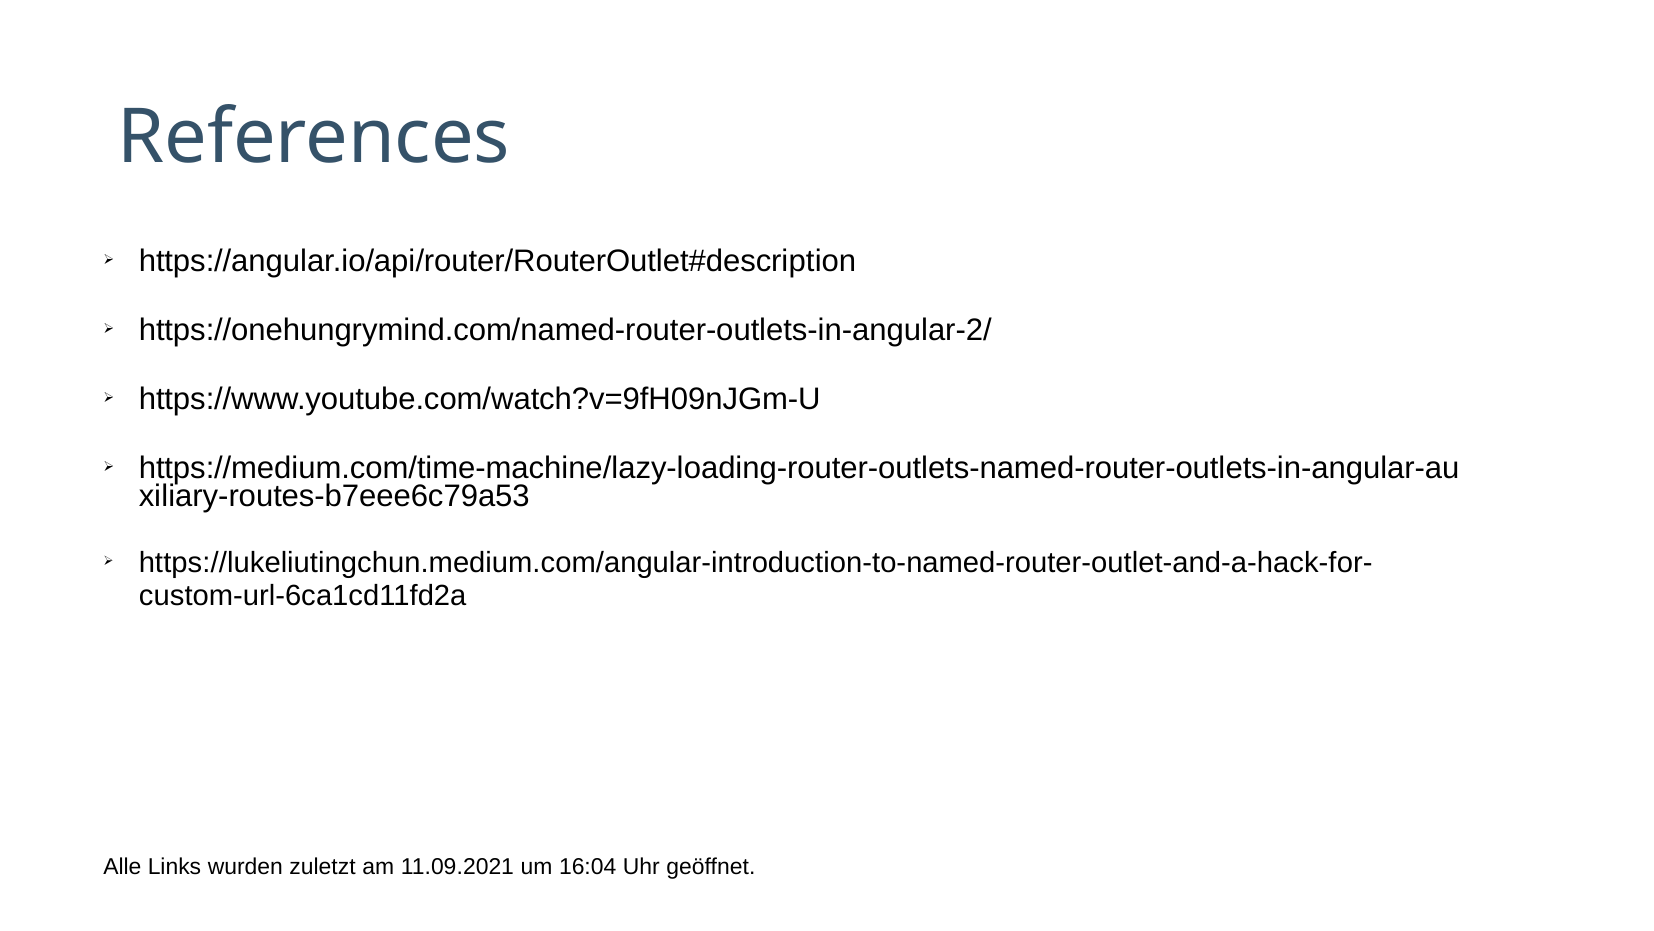

# References
https://angular.io/api/router/RouterOutlet#description
https://onehungrymind.com/named-router-outlets-in-angular-2/
https://www.youtube.com/watch?v=9fH09nJGm-U
https://medium.com/time-machine/lazy-loading-router-outlets-named-router-outlets-in-angular-auxiliary-routes-b7eee6c79a53
https://lukeliutingchun.medium.com/angular-introduction-to-named-router-outlet-and-a-hack-for-custom-url-6ca1cd11fd2a
Alle Links wurden zuletzt am 11.09.2021 um 16:04 Uhr geöffnet.